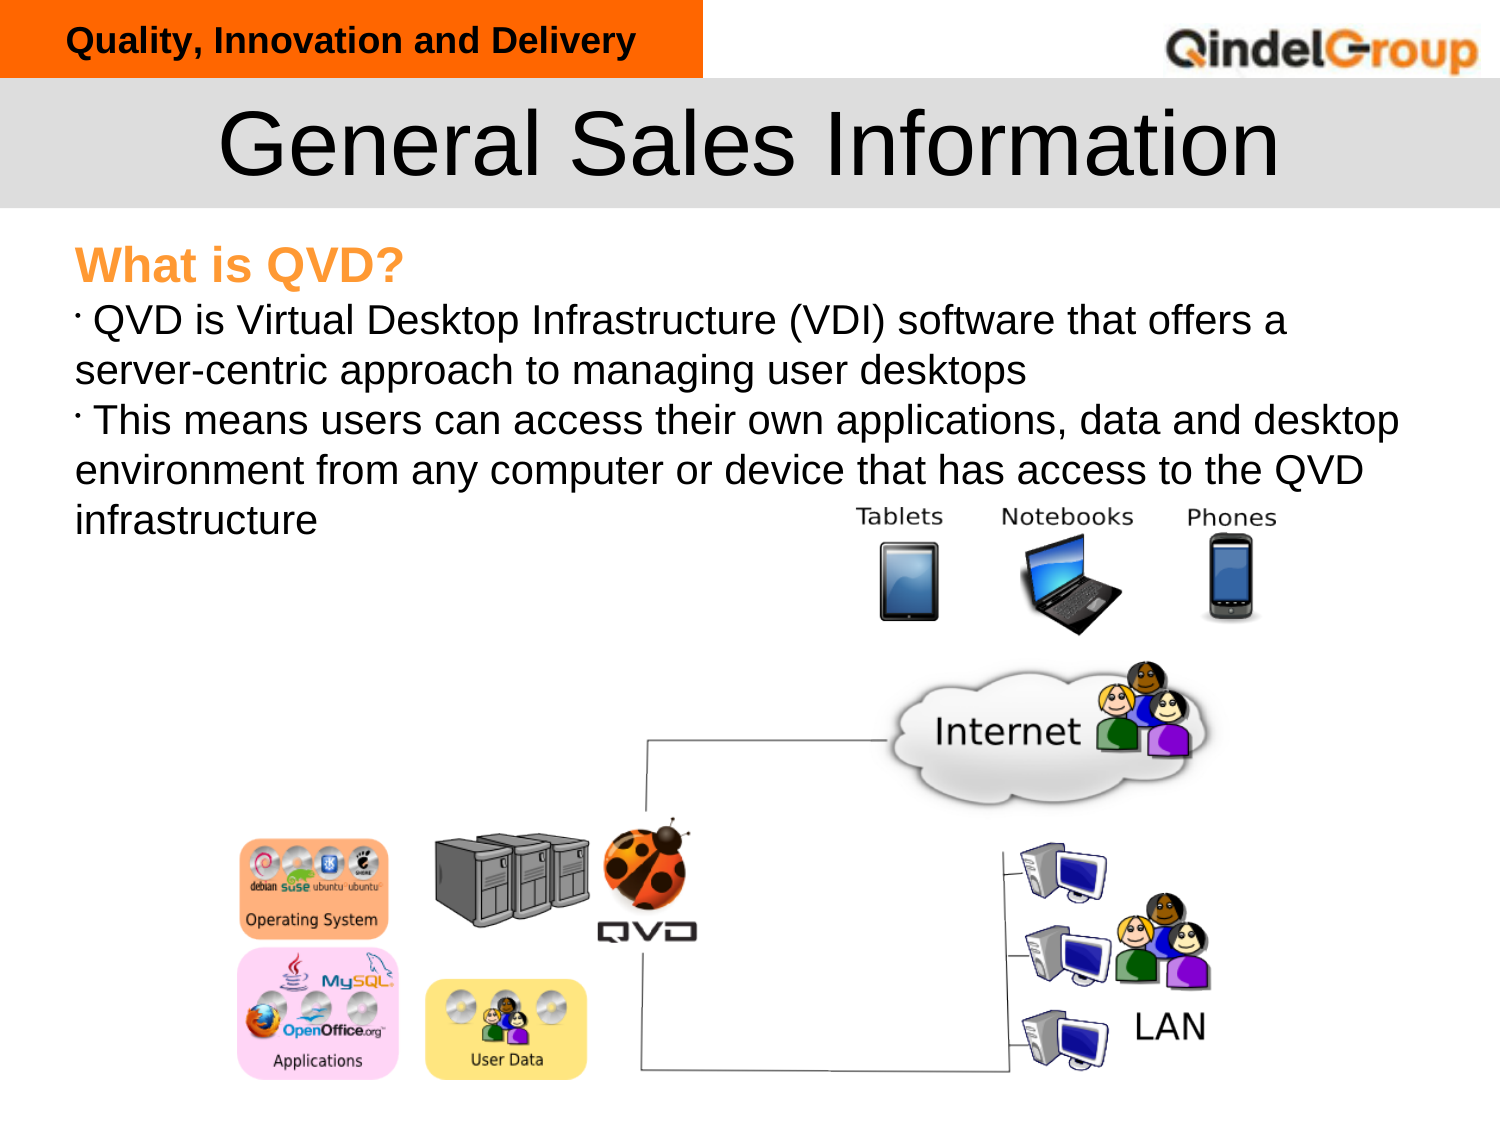

# General Sales Information
What is QVD?
 QVD is Virtual Desktop Infrastructure (VDI) software that offers a server-centric approach to managing user desktops
 This means users can access their own applications, data and desktop environment from any computer or device that has access to the QVD infrastructure